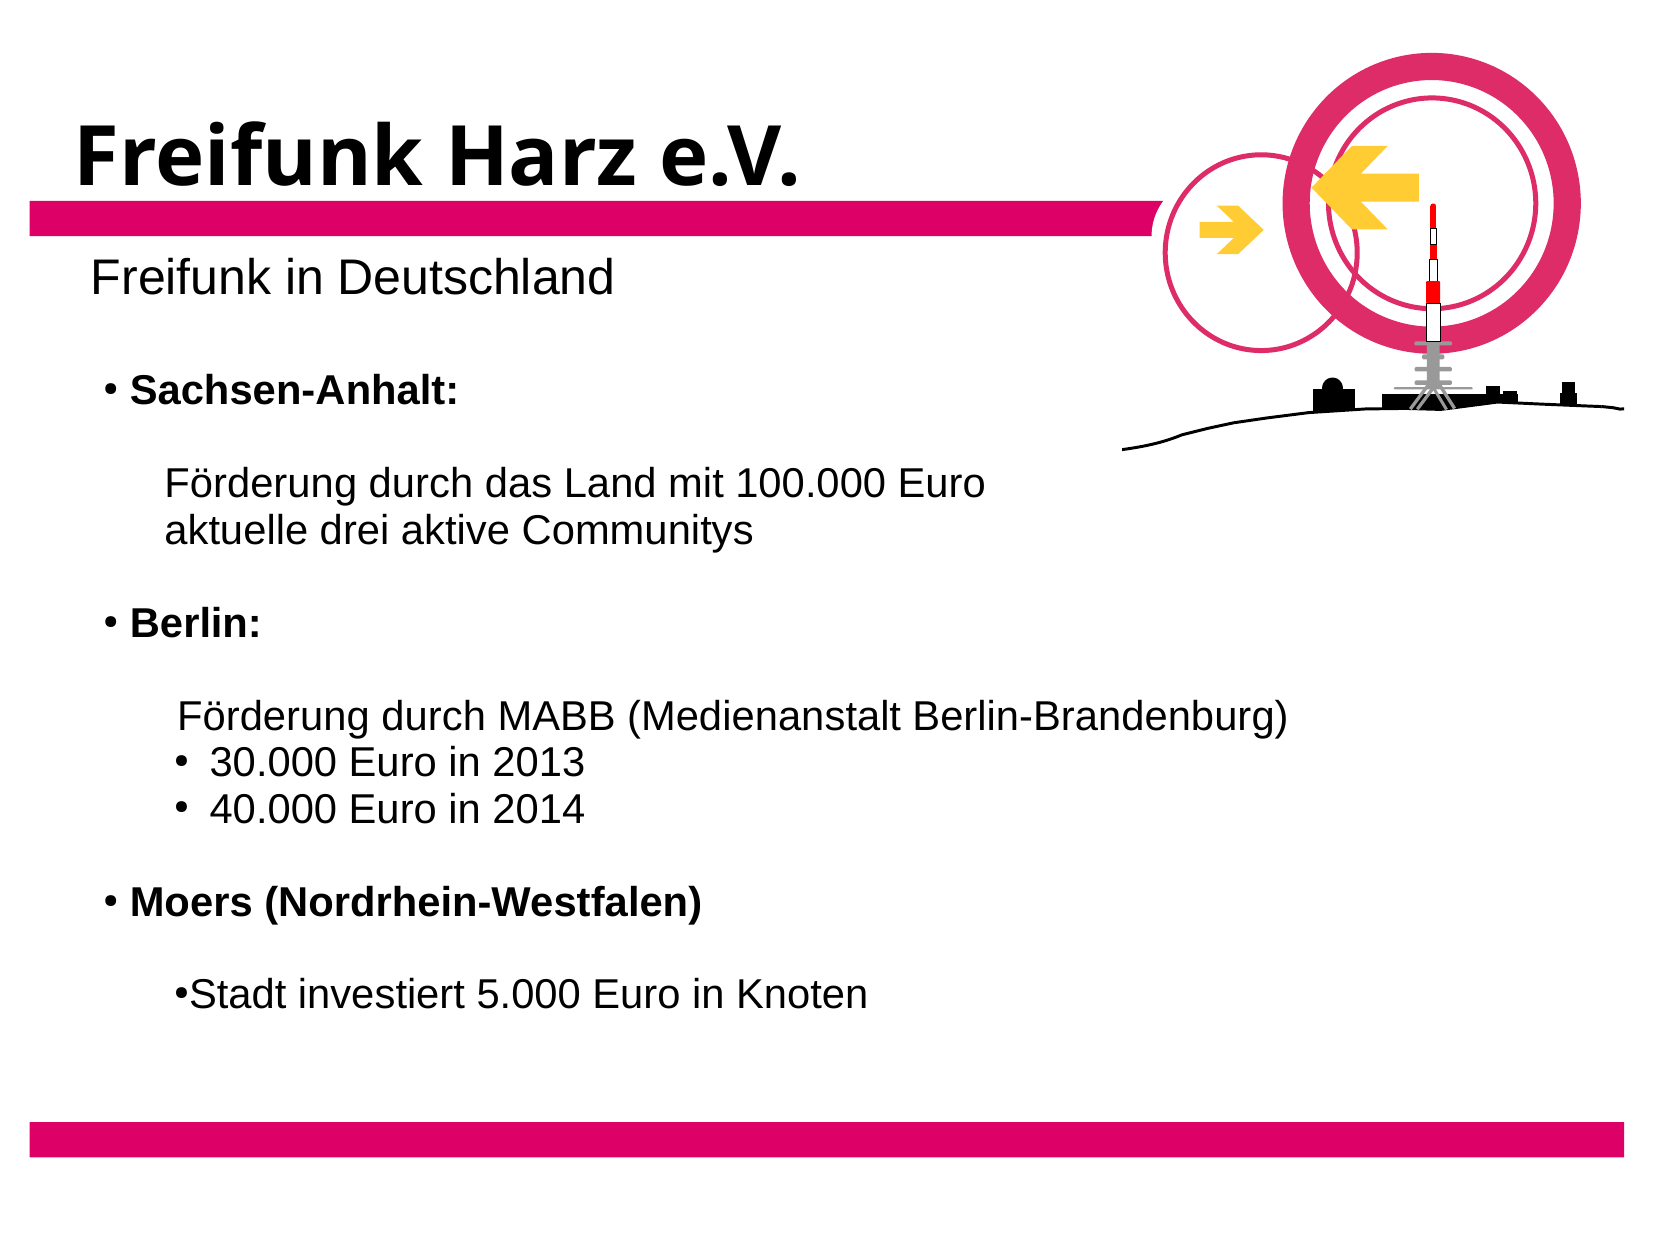

# Freifunk in Deutschland
 Sachsen-Anhalt:
 Förderung durch das Land mit 100.000 Euro
 aktuelle drei aktive Communitys
 Berlin:
 	Förderung durch MABB (Medienanstalt Berlin-Brandenburg)
30.000 Euro in 2013
40.000 Euro in 2014
 Moers (Nordrhein-Westfalen)
Stadt investiert 5.000 Euro in Knoten